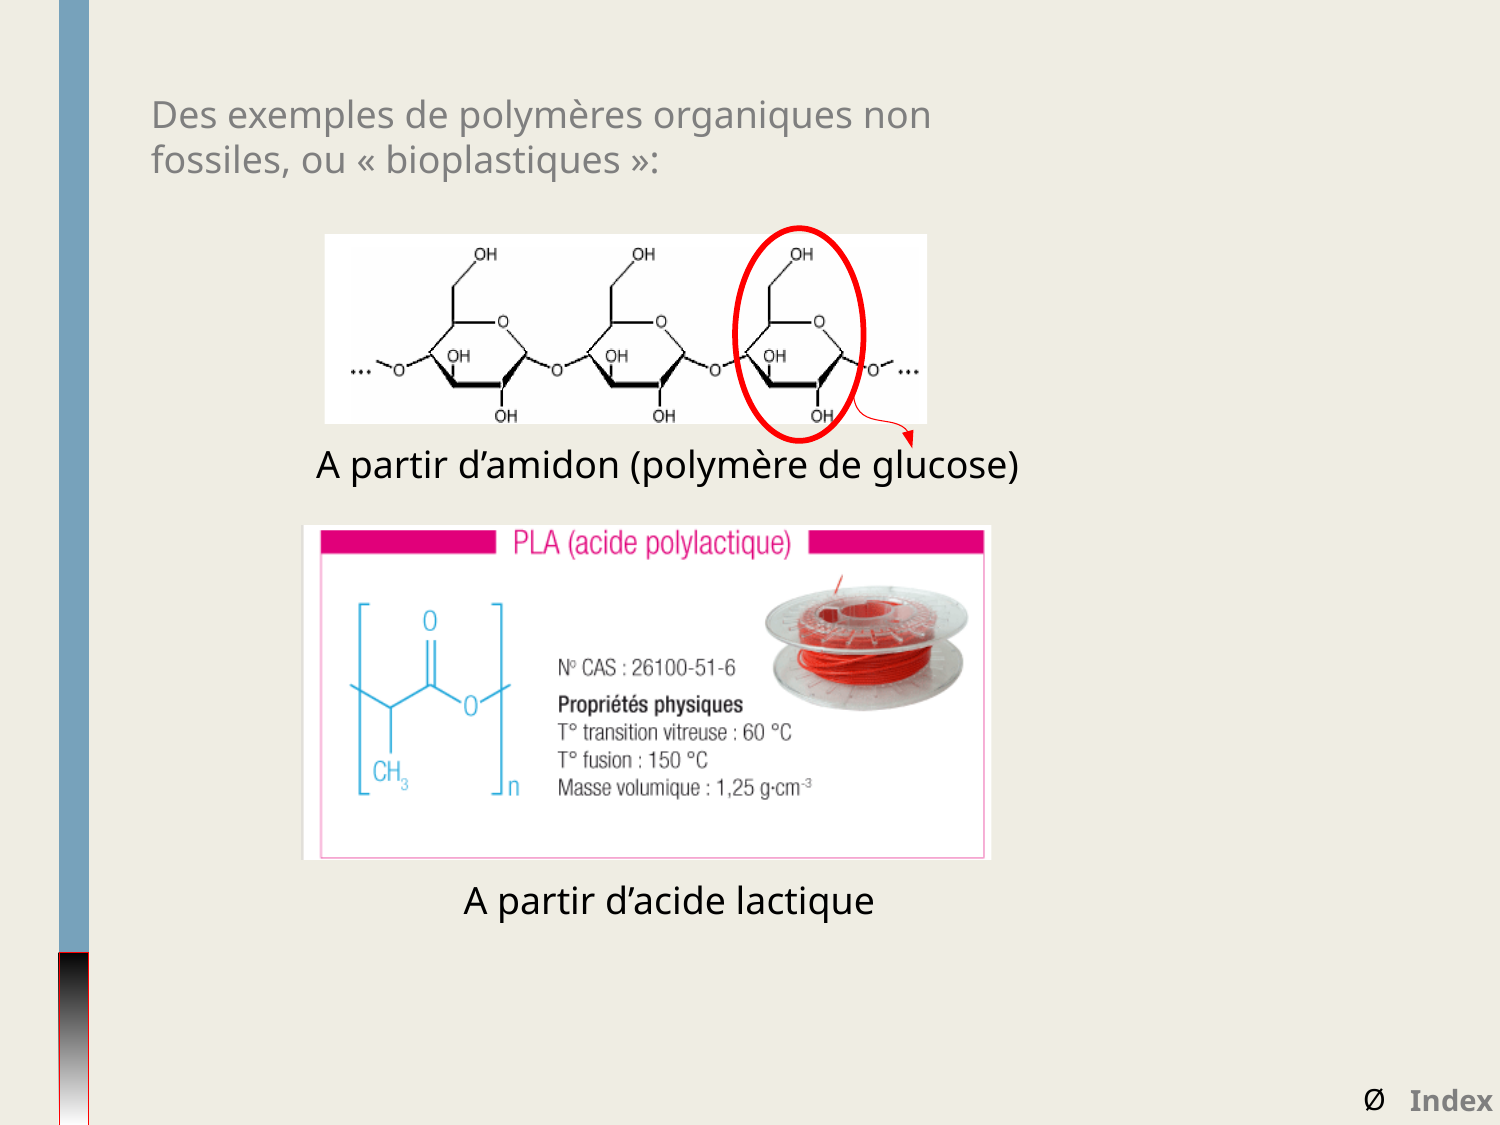

Des exemples de polymères organiques non fossiles, ou « bioplastiques »:
A partir d’amidon (polymère de glucose)
A partir d’acide lactique
Index